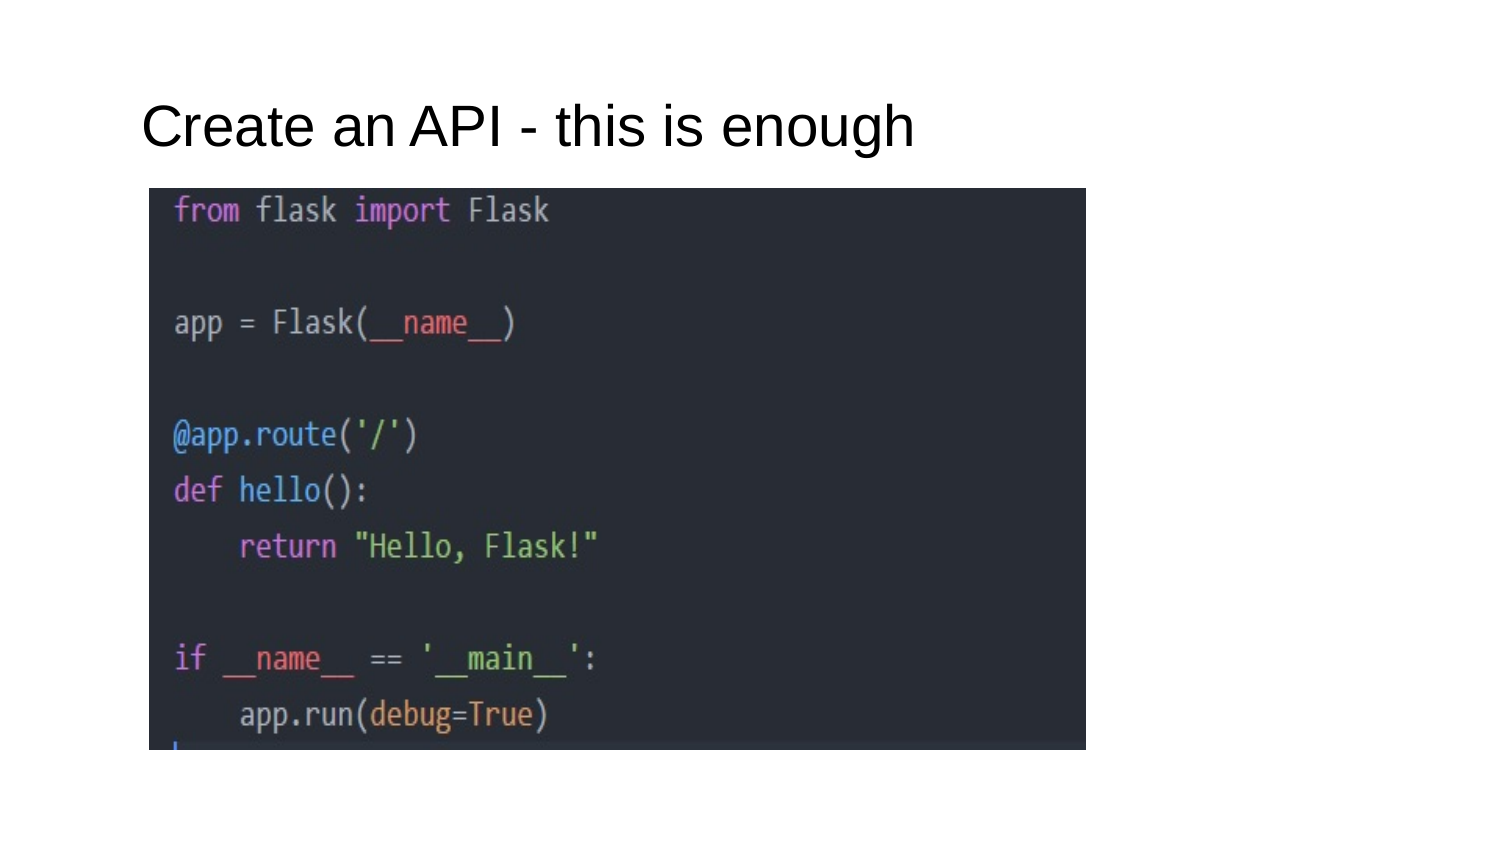

# Create an API - this is enough